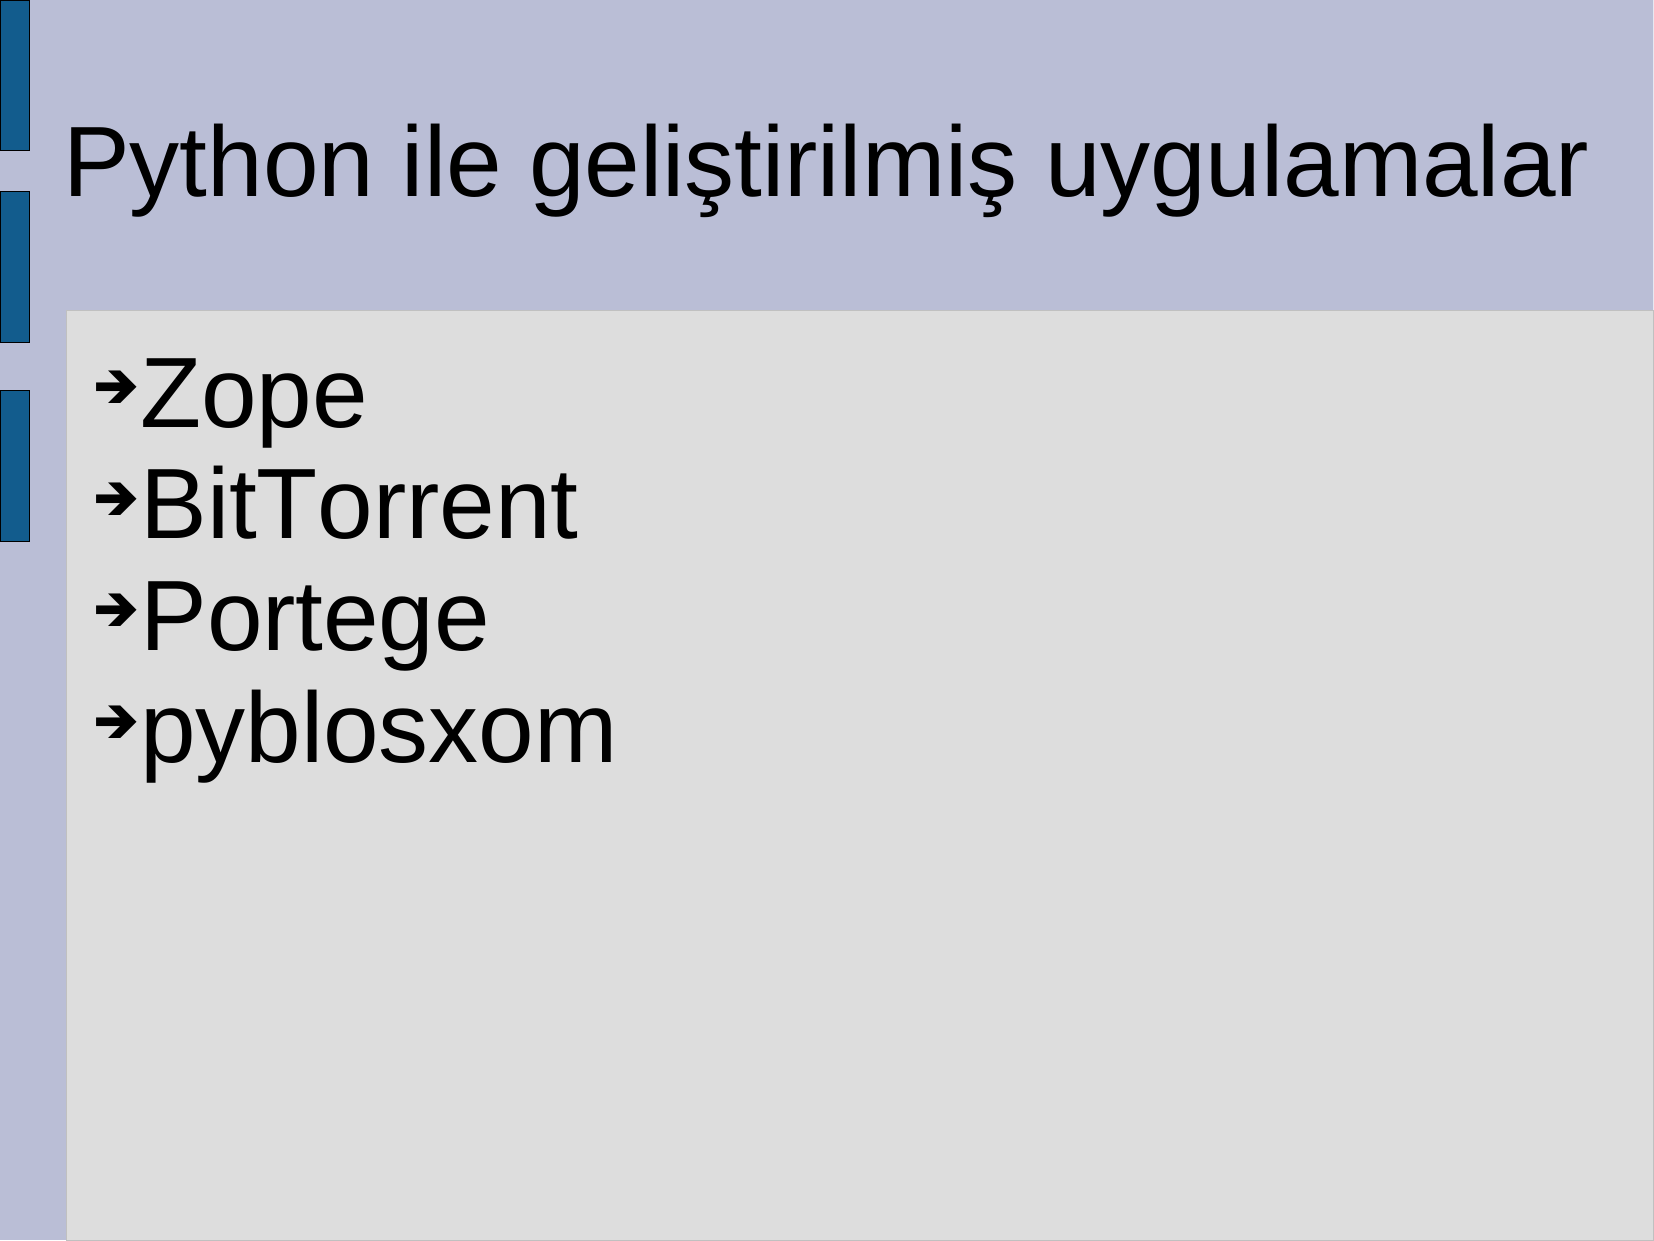

Python ile geliştirilmiş uygulamalar
Zope
BitTorrent
Portege
pyblosxom